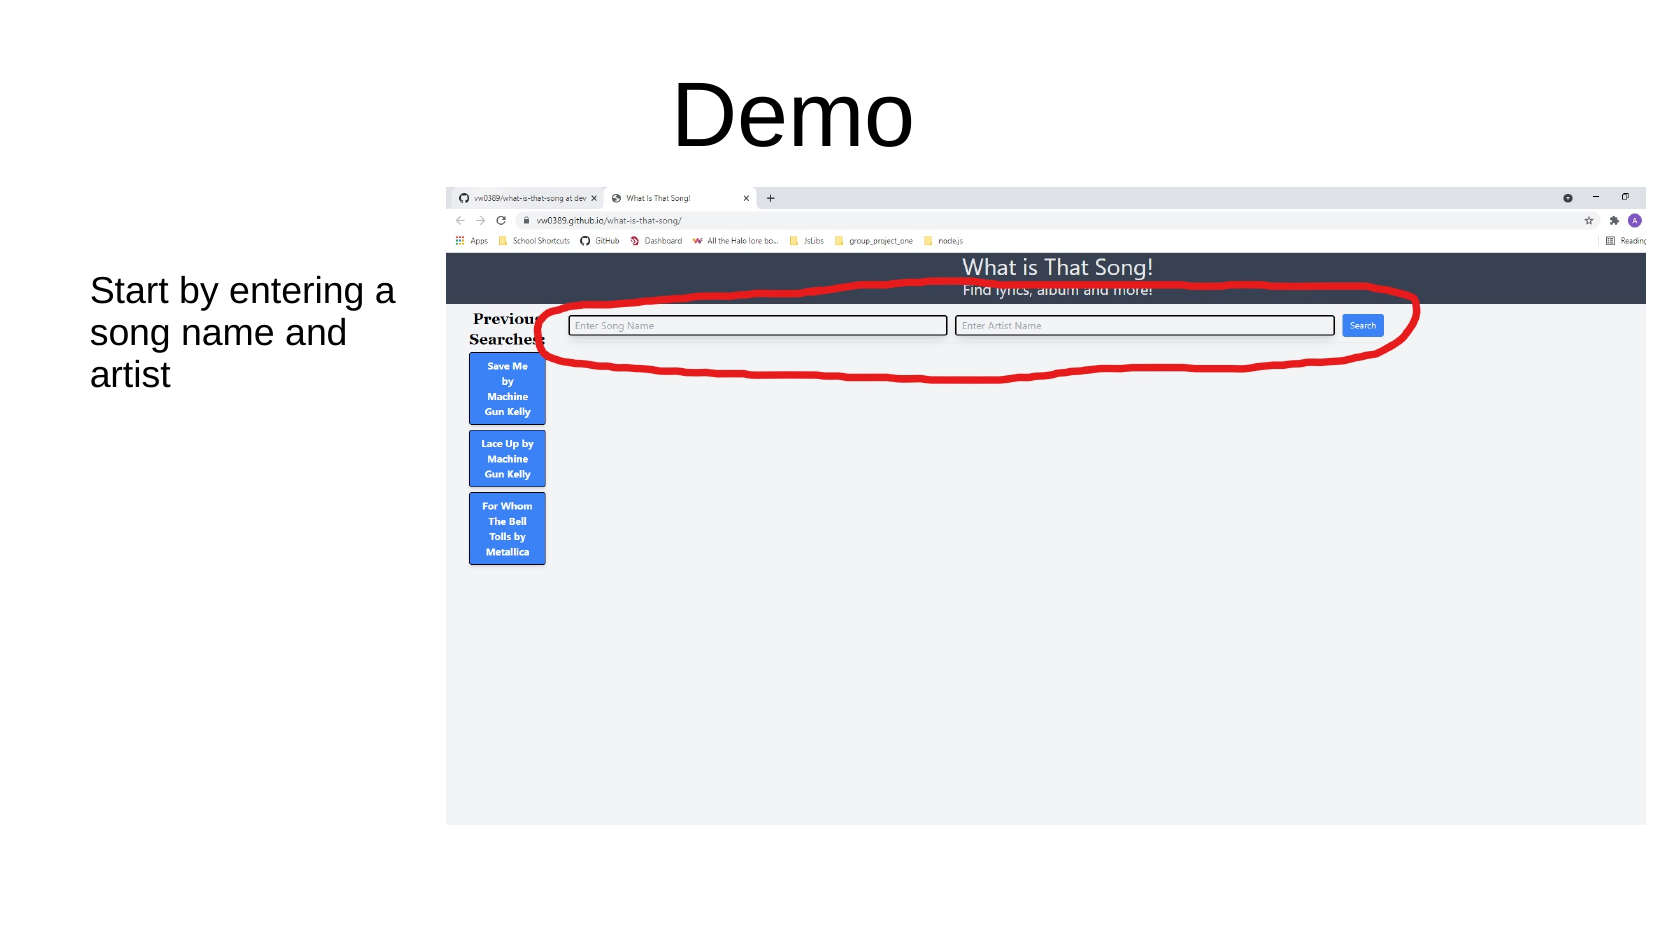

# Demo
Start by entering a song name and artist